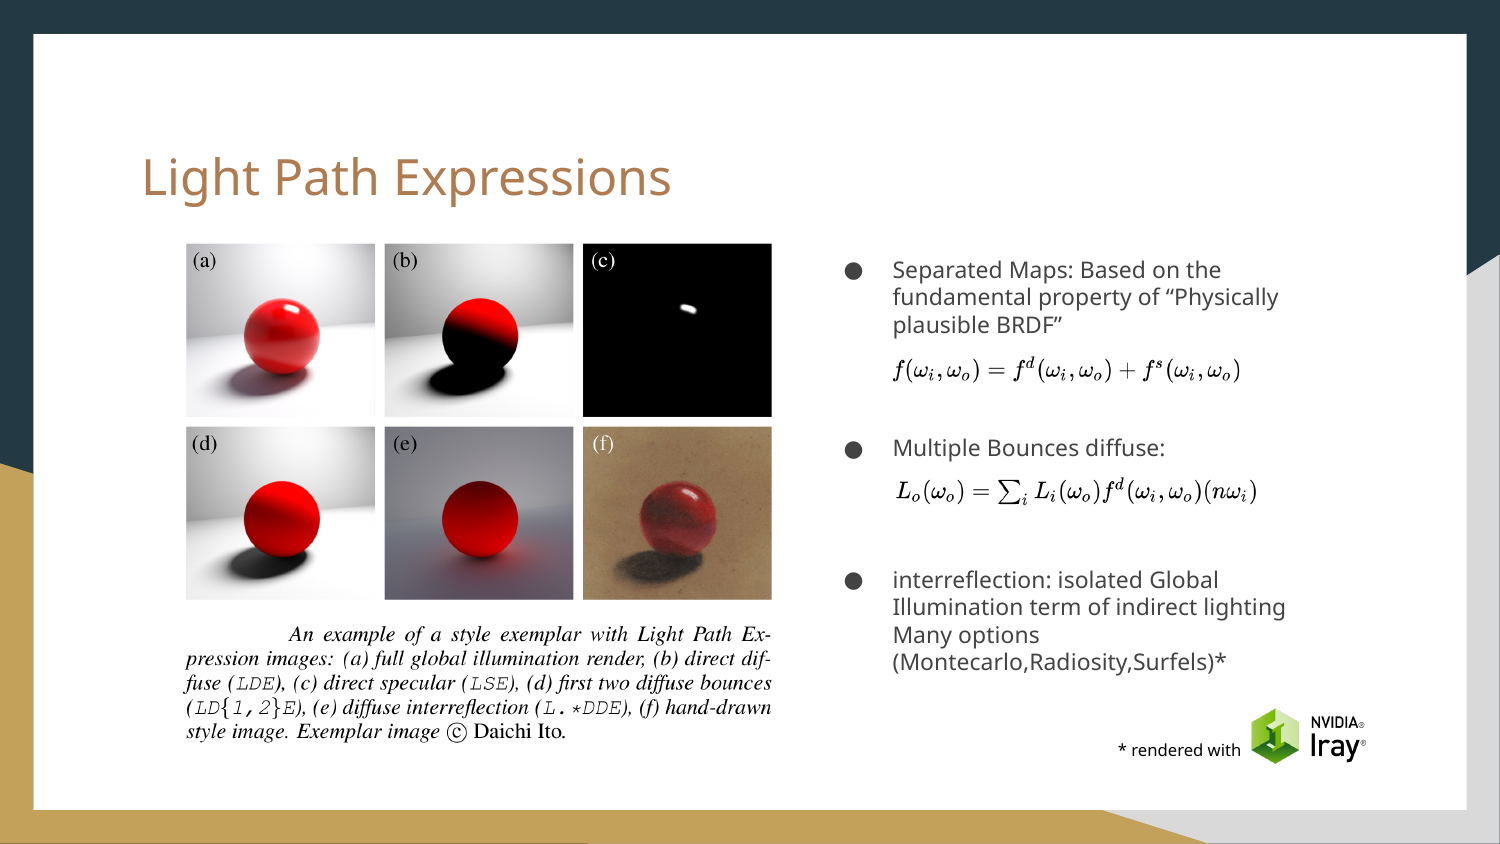

# Light Path Expressions
Separated Maps: Based on the fundamental property of “Physically plausible BRDF”
Multiple Bounces diffuse:
interreflection: isolated Global Illumination term of indirect lighting
Many options (Montecarlo,Radiosity,Surfels)*
* rendered with